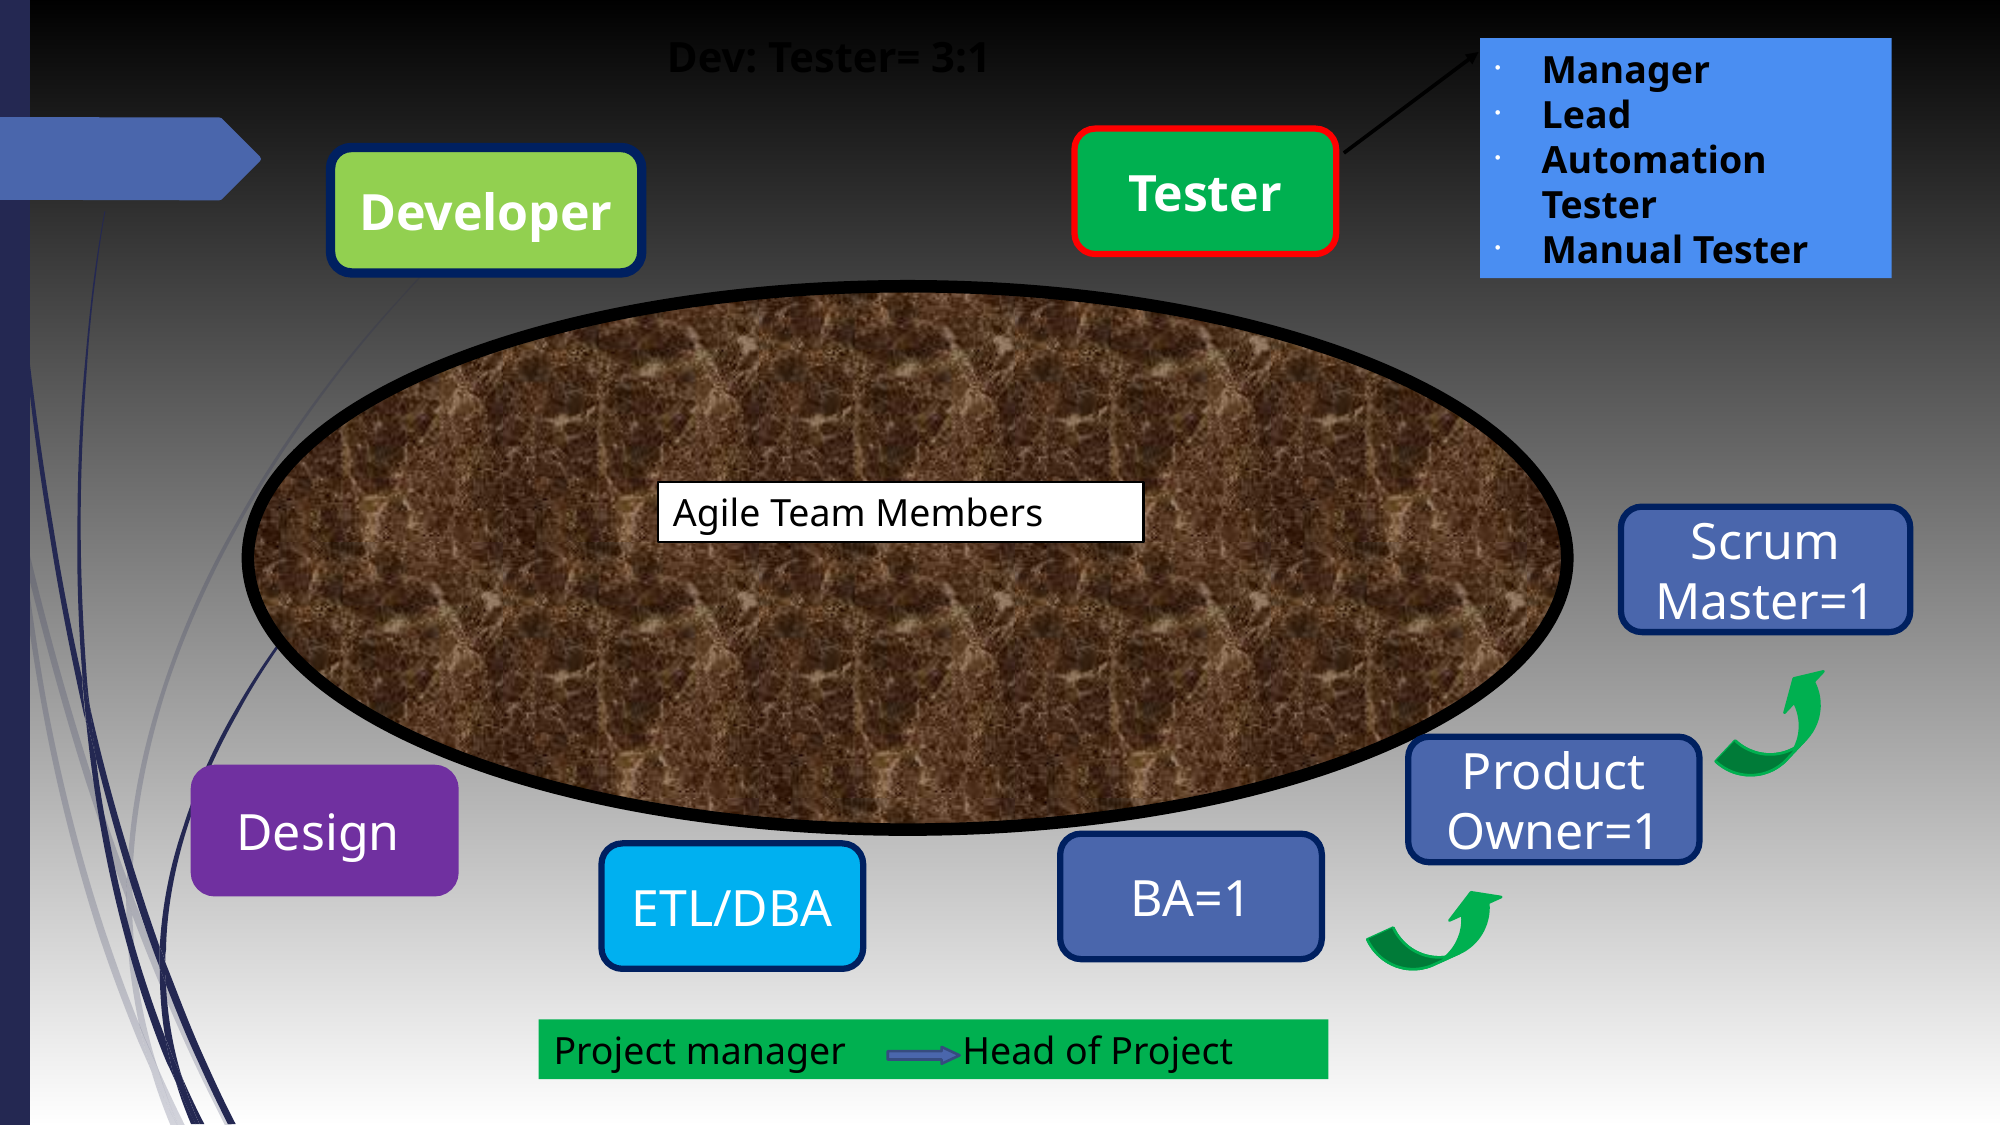

Dev: Tester= 3:1
Manager
Lead
Automation Tester
Manual Tester
Tester
Developer
Agile Team Members
Scrum Master=1
Product Owner=1
Design
BA=1
ETL/DBA
Project manager Head of Project